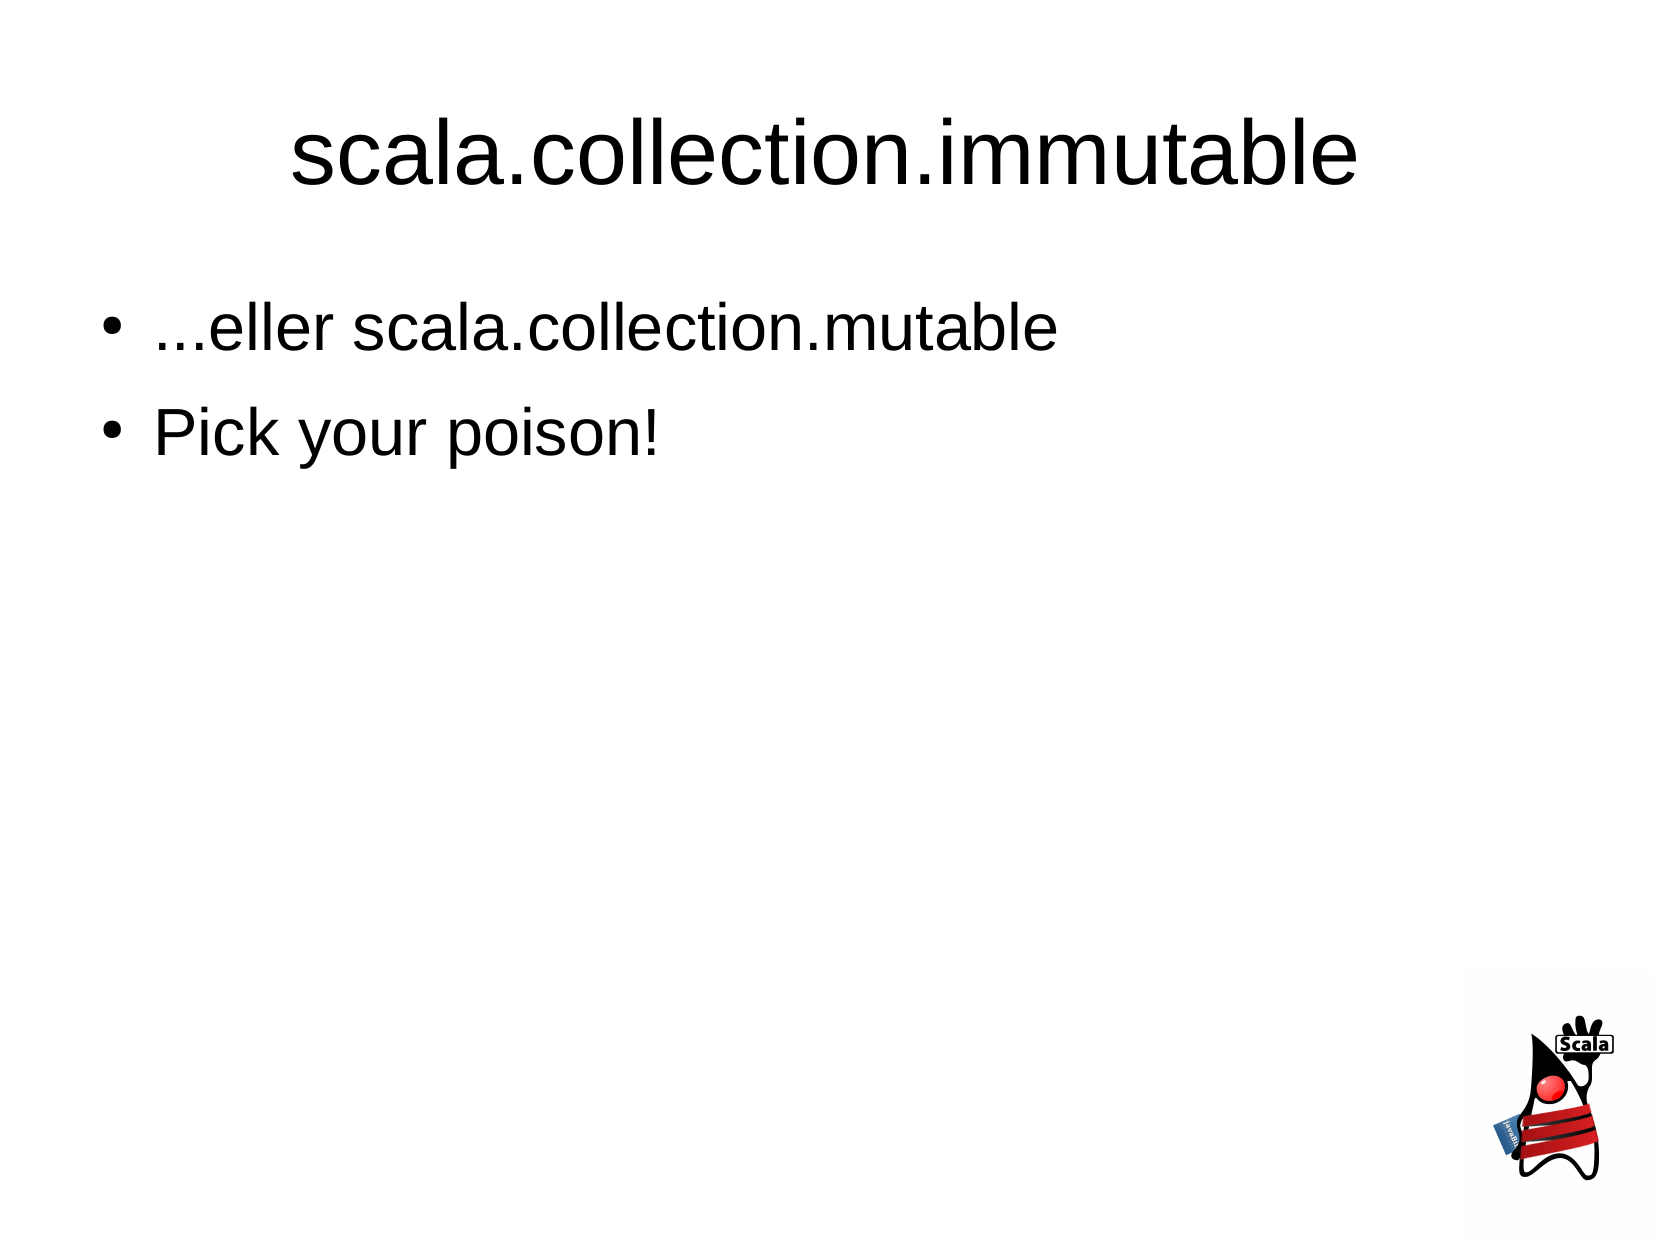

# scala.collection.immutable
...eller scala.collection.mutable
Pick your poison!